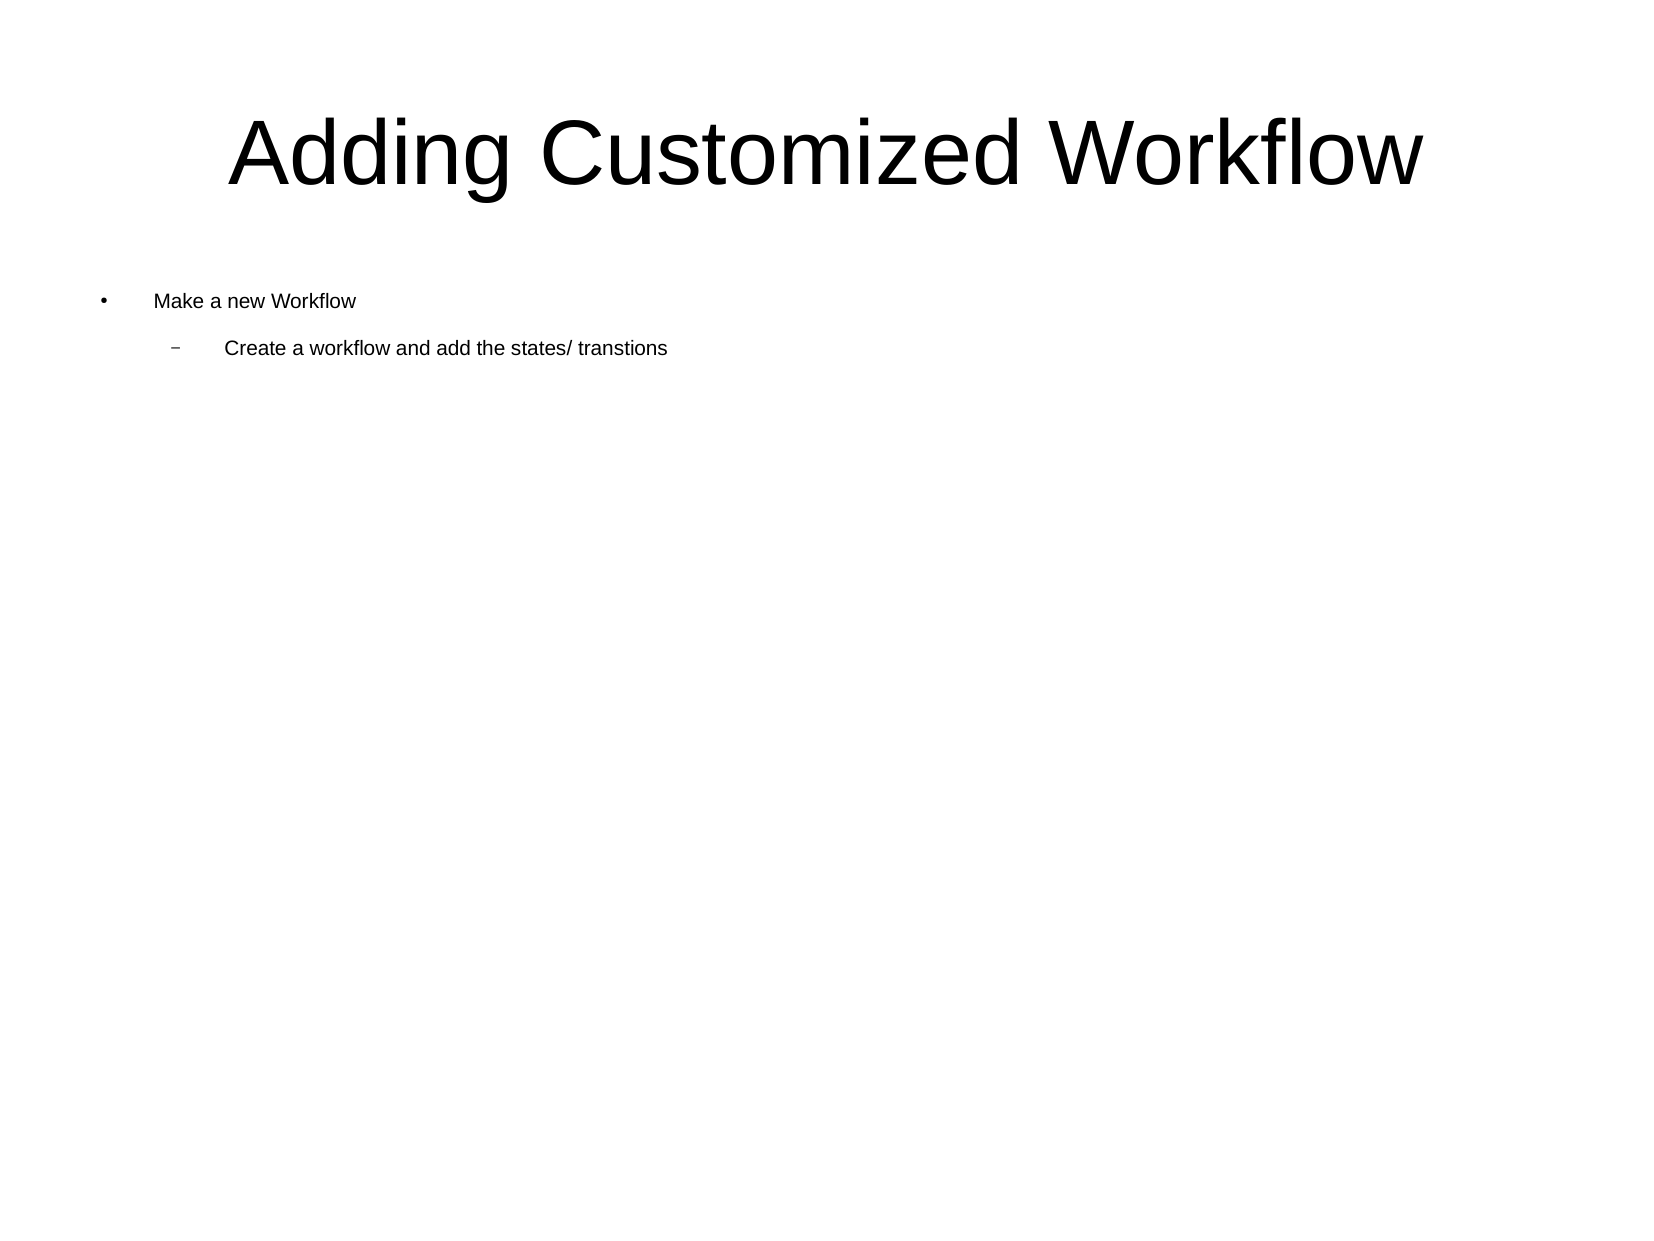

# Adding Customized Workflow
Make a new Workflow
Create a workflow and add the states/ transtions